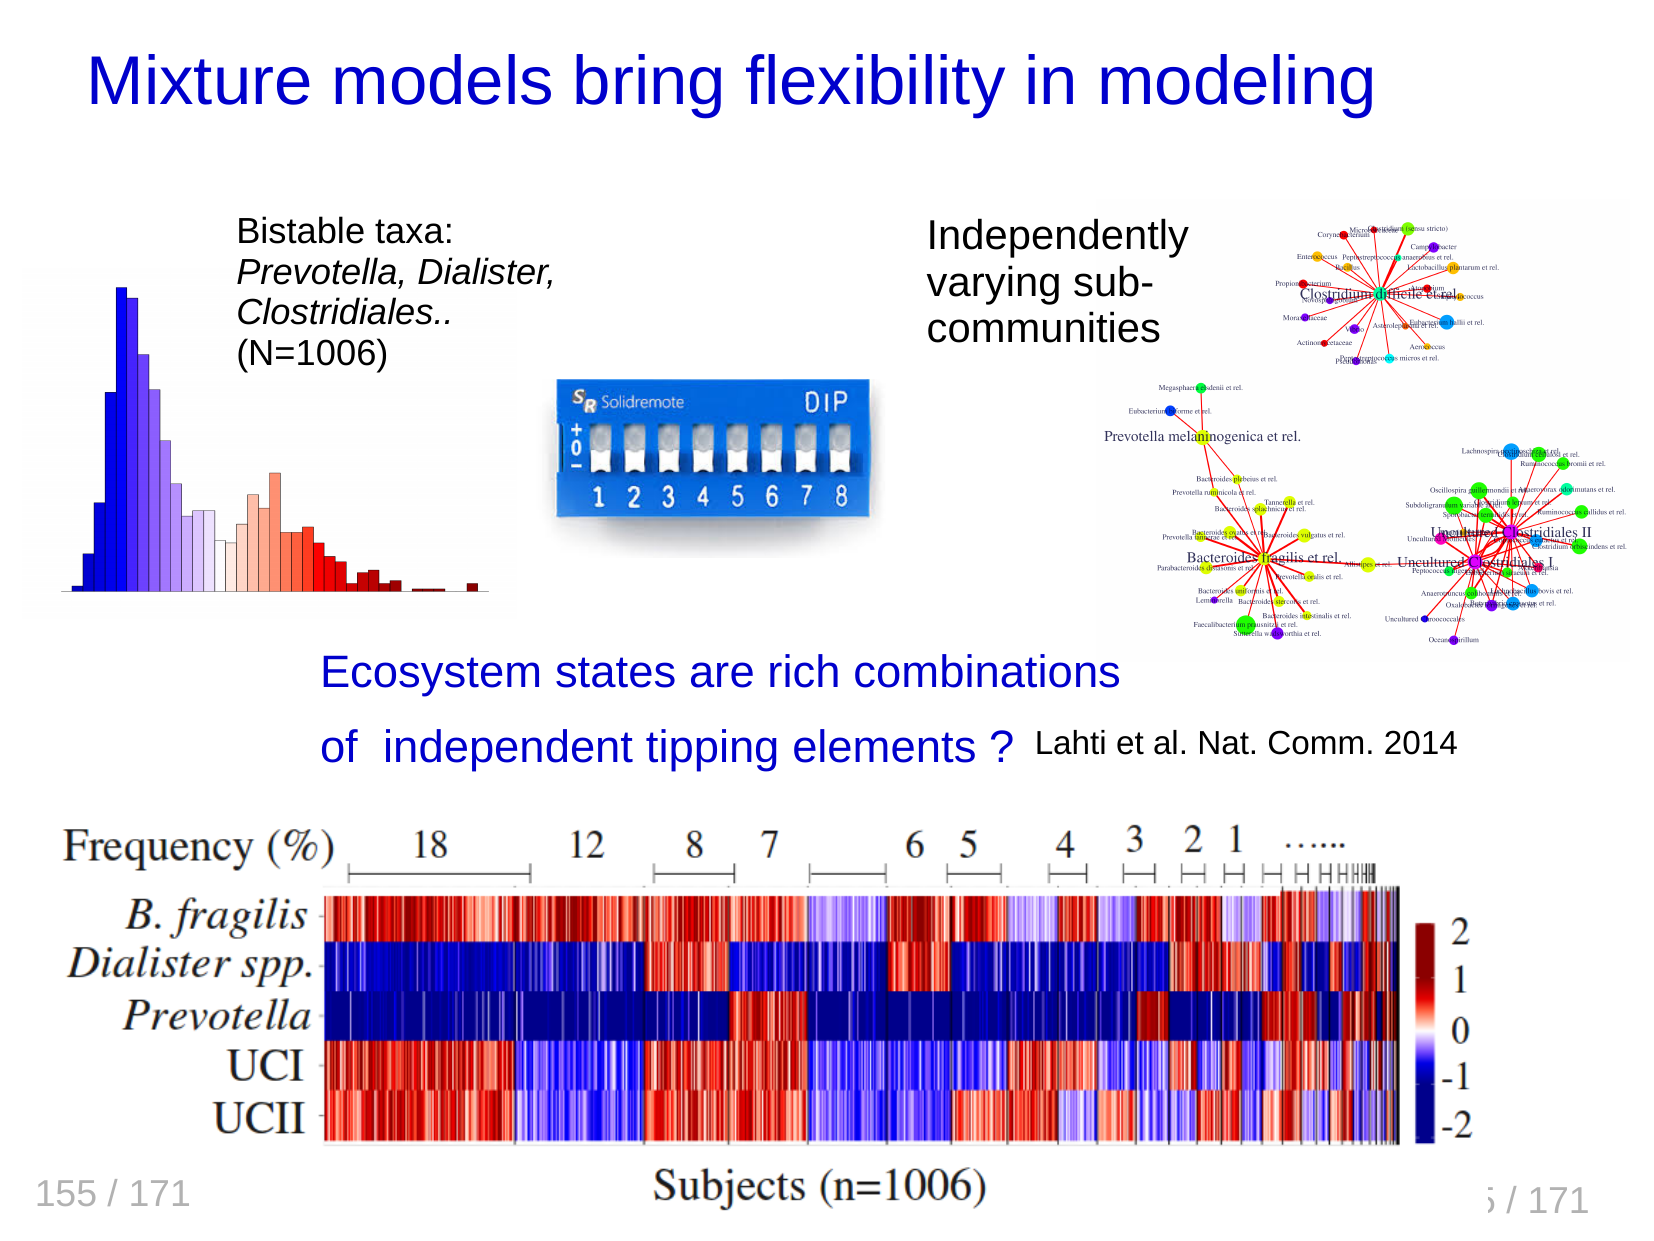

# Mixture models bring flexibility in modeling
Bistable taxa:
Prevotella, Dialister, Clostridiales..
(N=1006)
Independently varying sub-communities
Ecosystem states are rich combinations
of independent tipping elements ?
Lahti et al. Nat. Comm. 2014